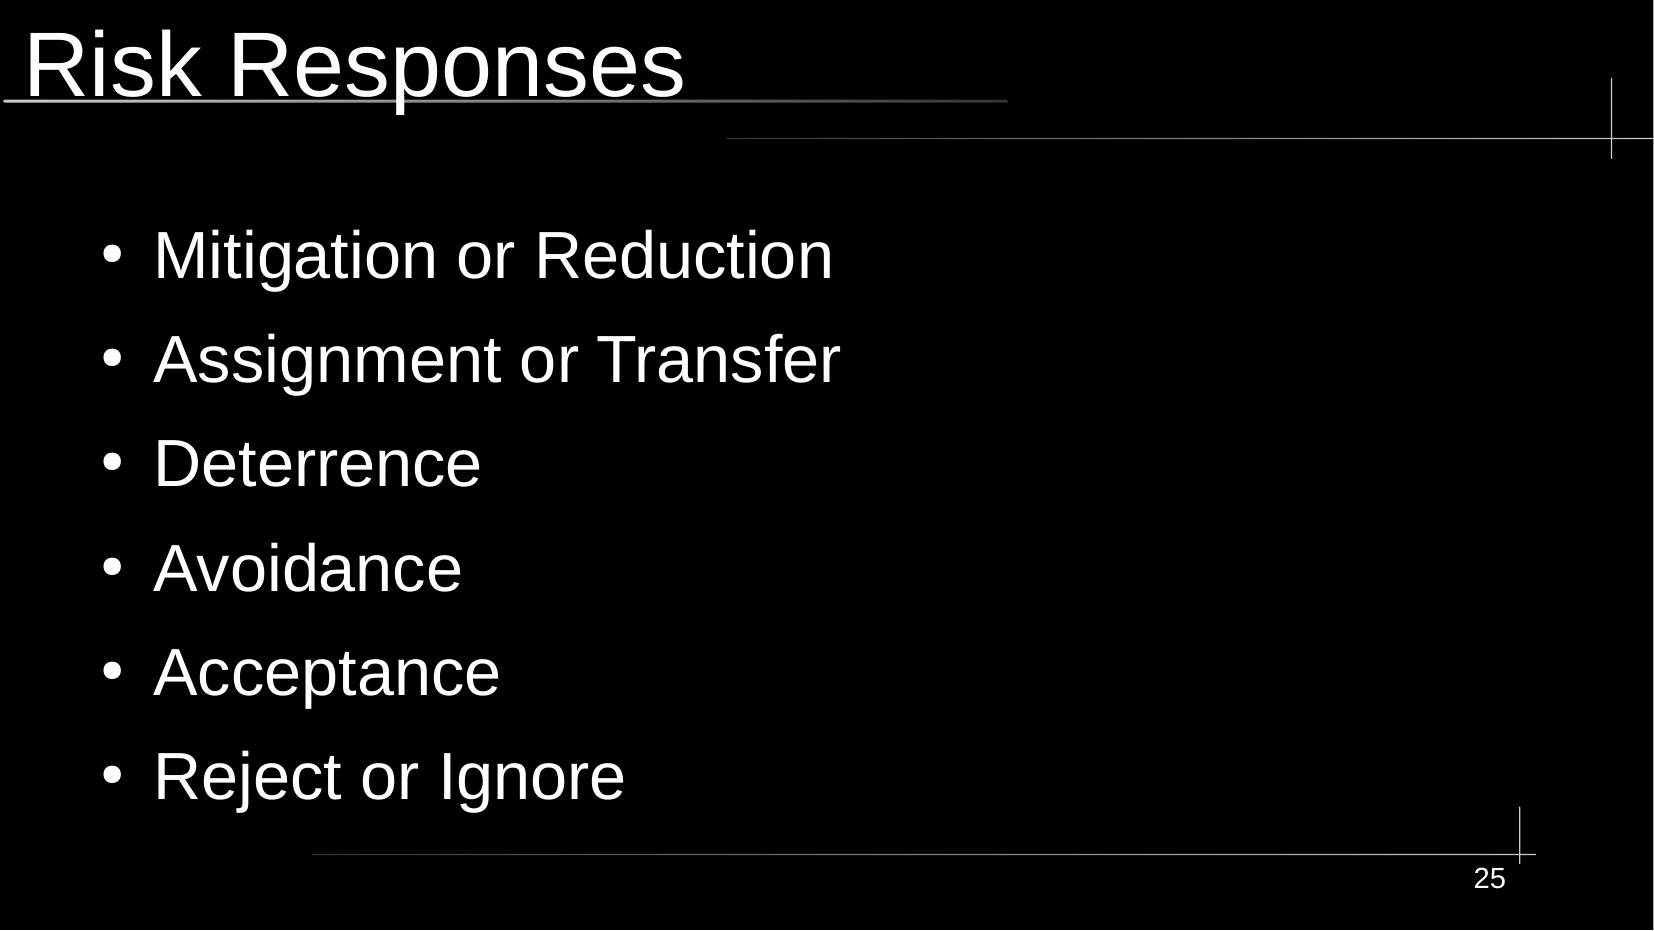

# Risk Responses
Mitigation or Reduction
Assignment or Transfer
Deterrence
Avoidance
Acceptance
Reject or Ignore
25